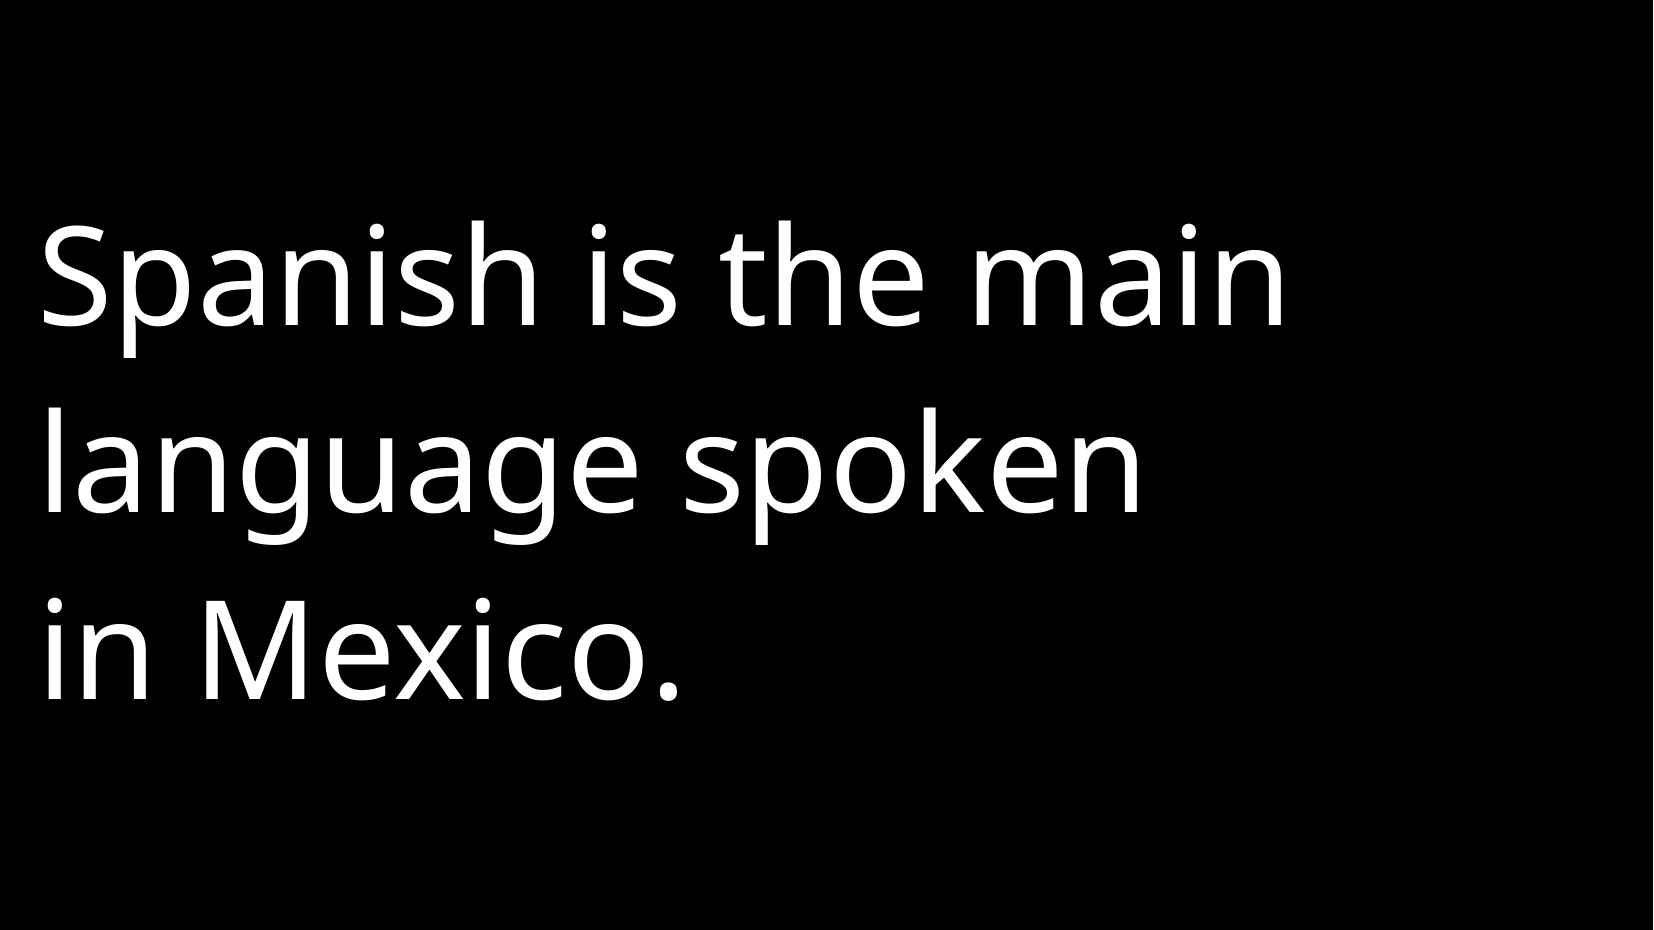

# Spanish is the main language spoken in Mexico.